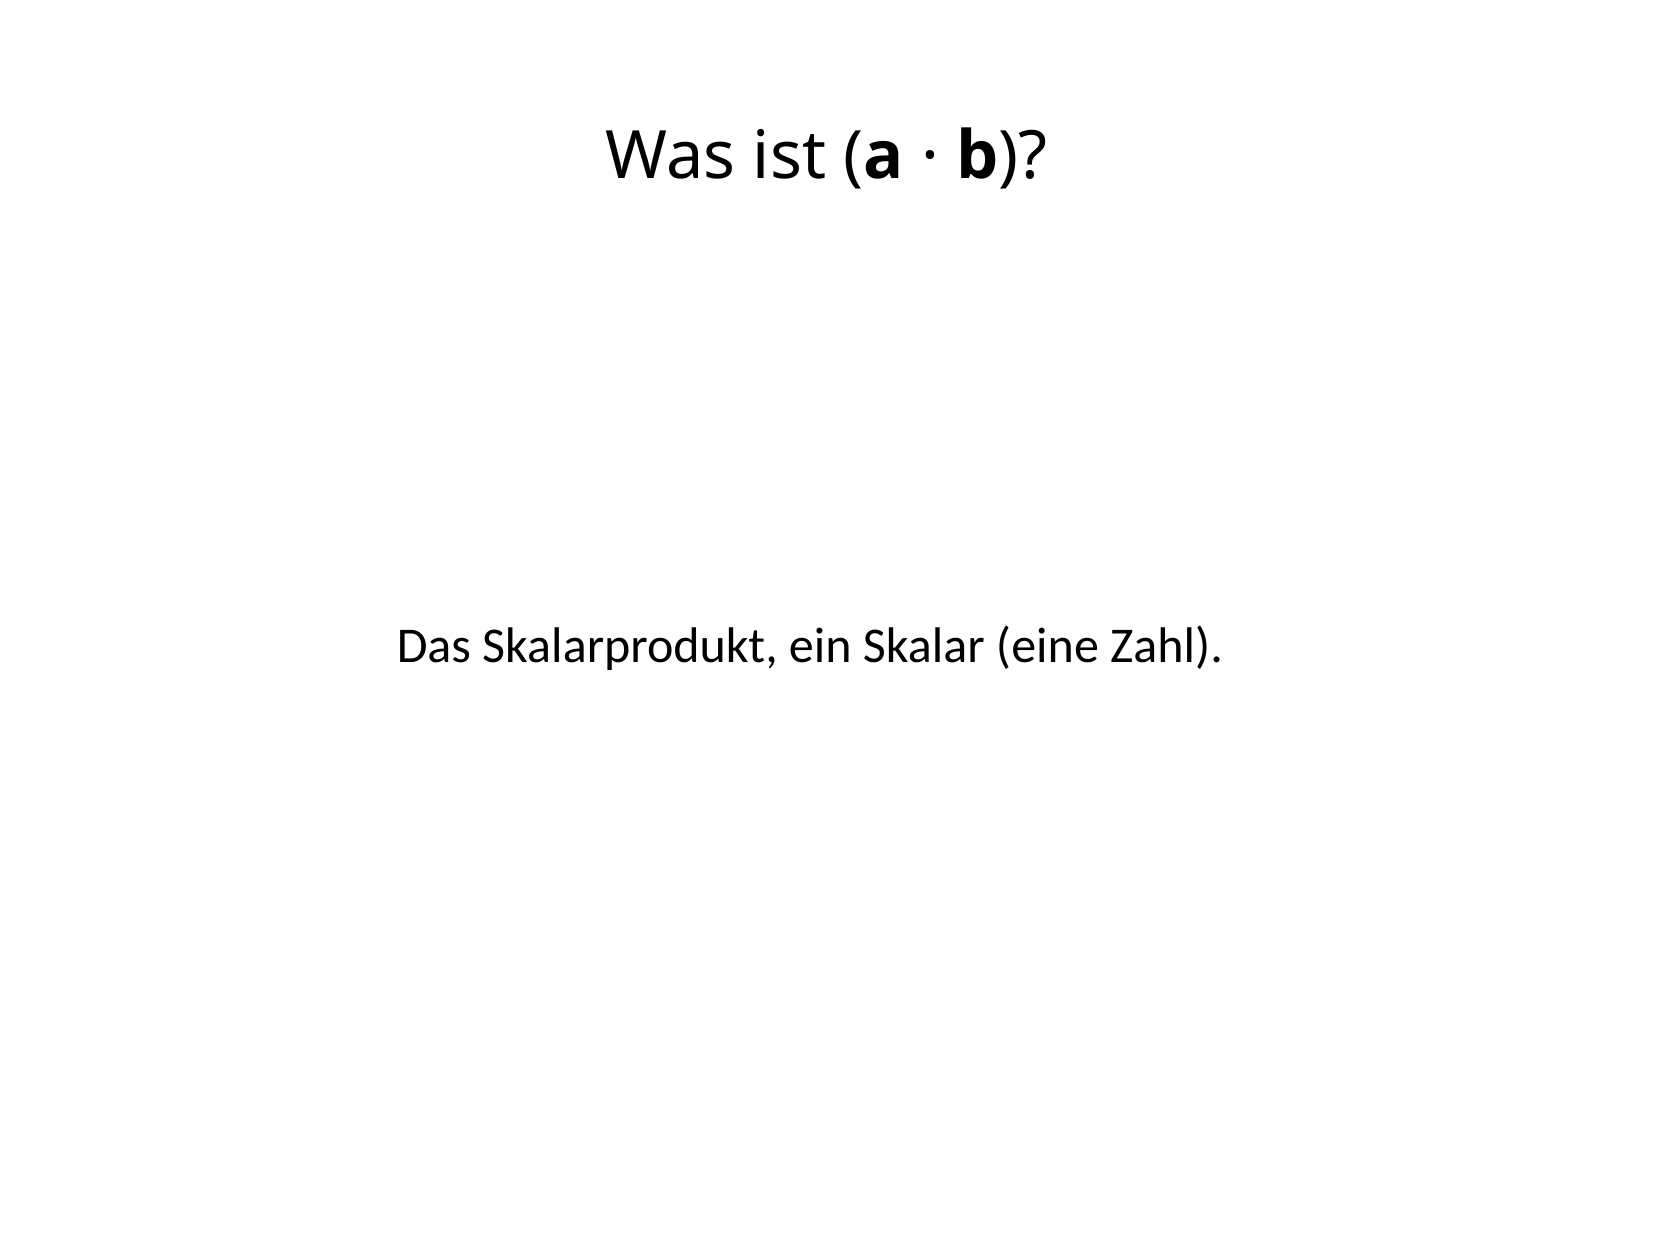

# Was ist (a · b)?
Das Skalarprodukt, ein Skalar (eine Zahl).